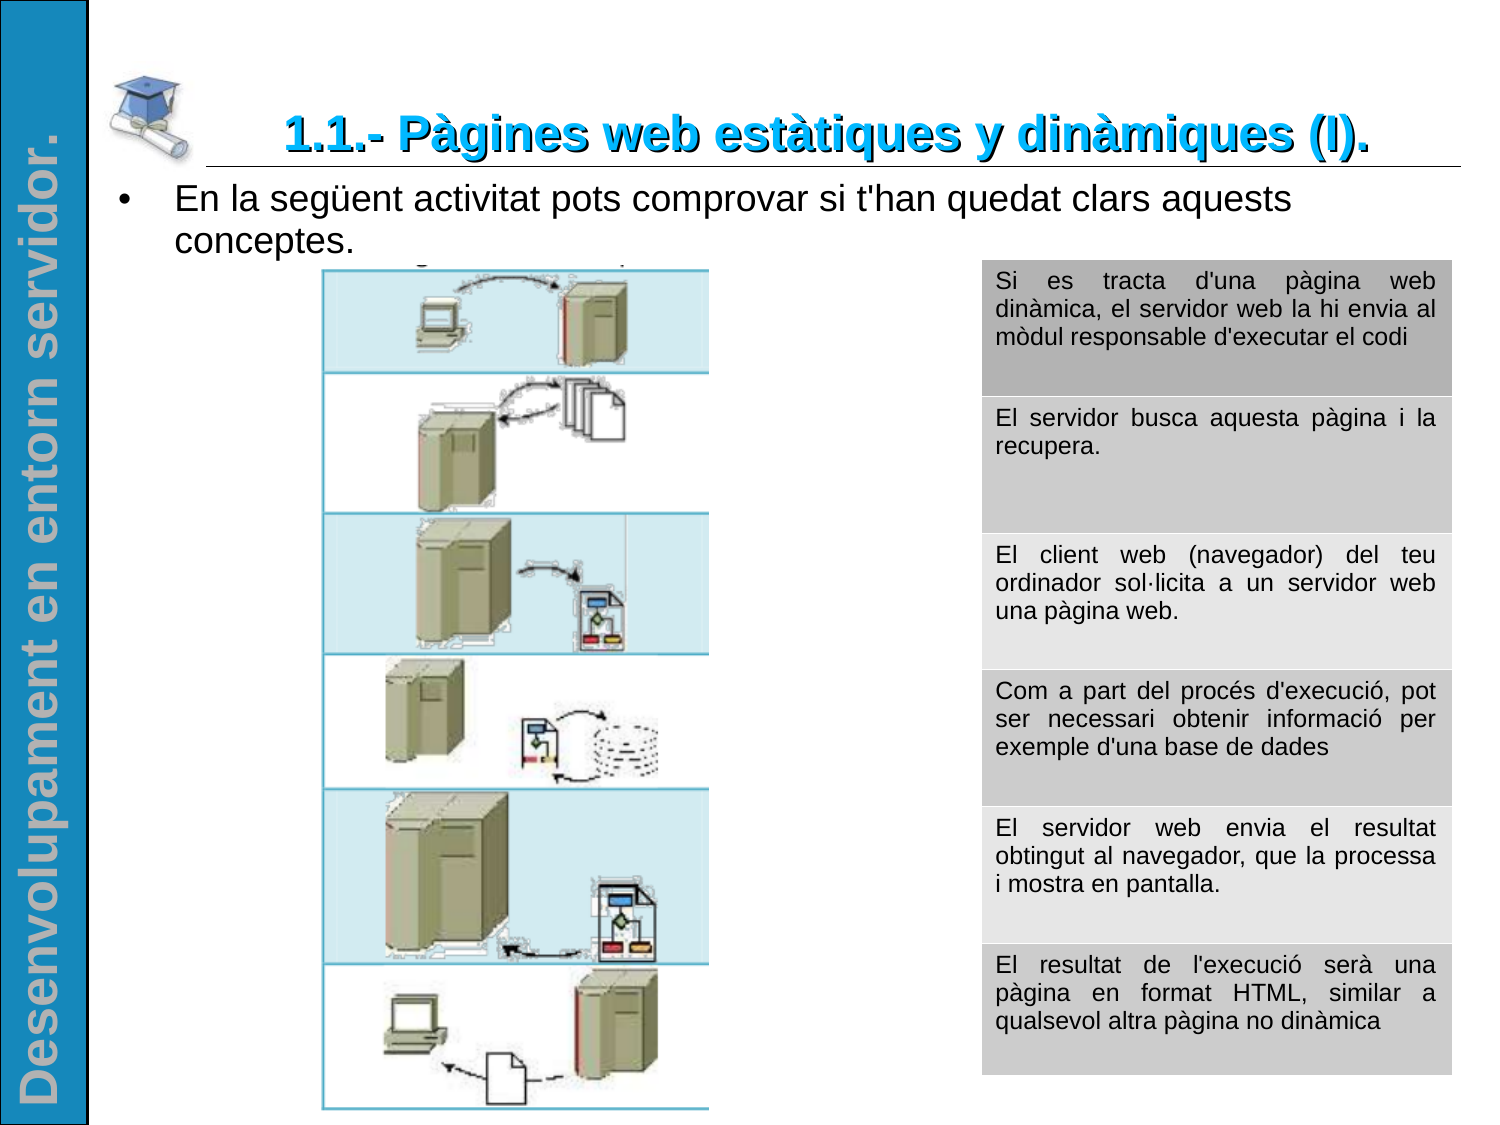

# 1.1.- Pàgines web estàtiques y dinàmiques (I).
En la següent activitat pots comprovar si t'han quedat clars aquests conceptes.
| Si es tracta d'una pàgina web dinàmica, el servidor web la hi envia al mòdul responsable d'executar el codi |
| --- |
| El servidor busca aquesta pàgina i la recupera. |
| El client web (navegador) del teu ordinador sol·licita a un servidor web una pàgina web. |
| Com a part del procés d'execució, pot ser necessari obtenir informació per exemple d'una base de dades |
| El servidor web envia el resultat obtingut al navegador, que la processa i mostra en pantalla. |
| El resultat de l'execució serà una pàgina en format HTML, similar a qualsevol altra pàgina no dinàmica |